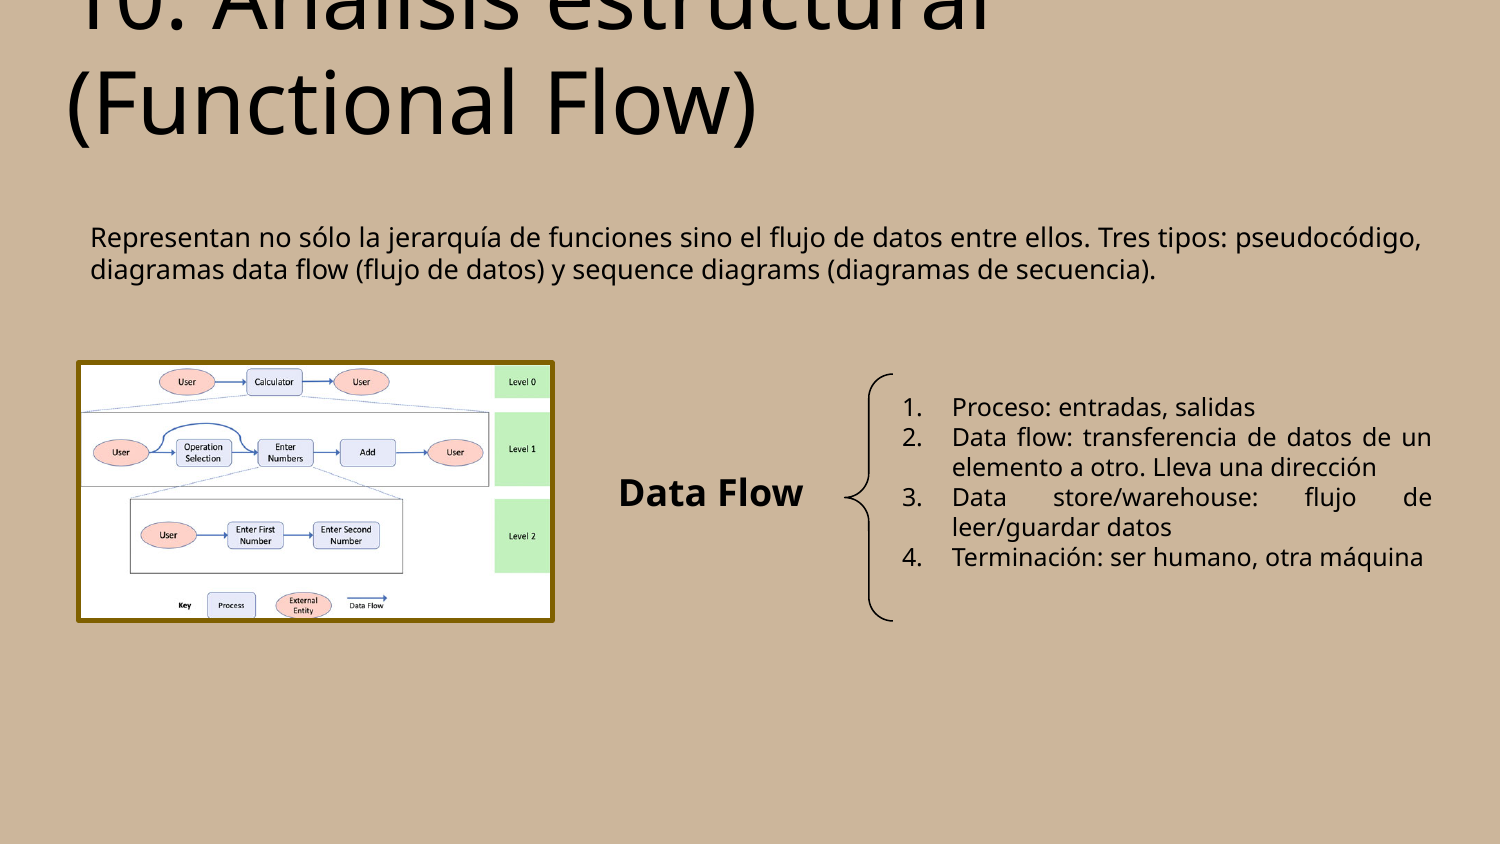

# 10. Análisis estructural (Functional Flow)
Representan no sólo la jerarquía de funciones sino el flujo de datos entre ellos. Tres tipos: pseudocódigo, diagramas data flow (flujo de datos) y sequence diagrams (diagramas de secuencia).
Proceso: entradas, salidas
Data flow: transferencia de datos de un elemento a otro. Lleva una dirección
Data store/warehouse: flujo de leer/guardar datos
Terminación: ser humano, otra máquina
Data Flow